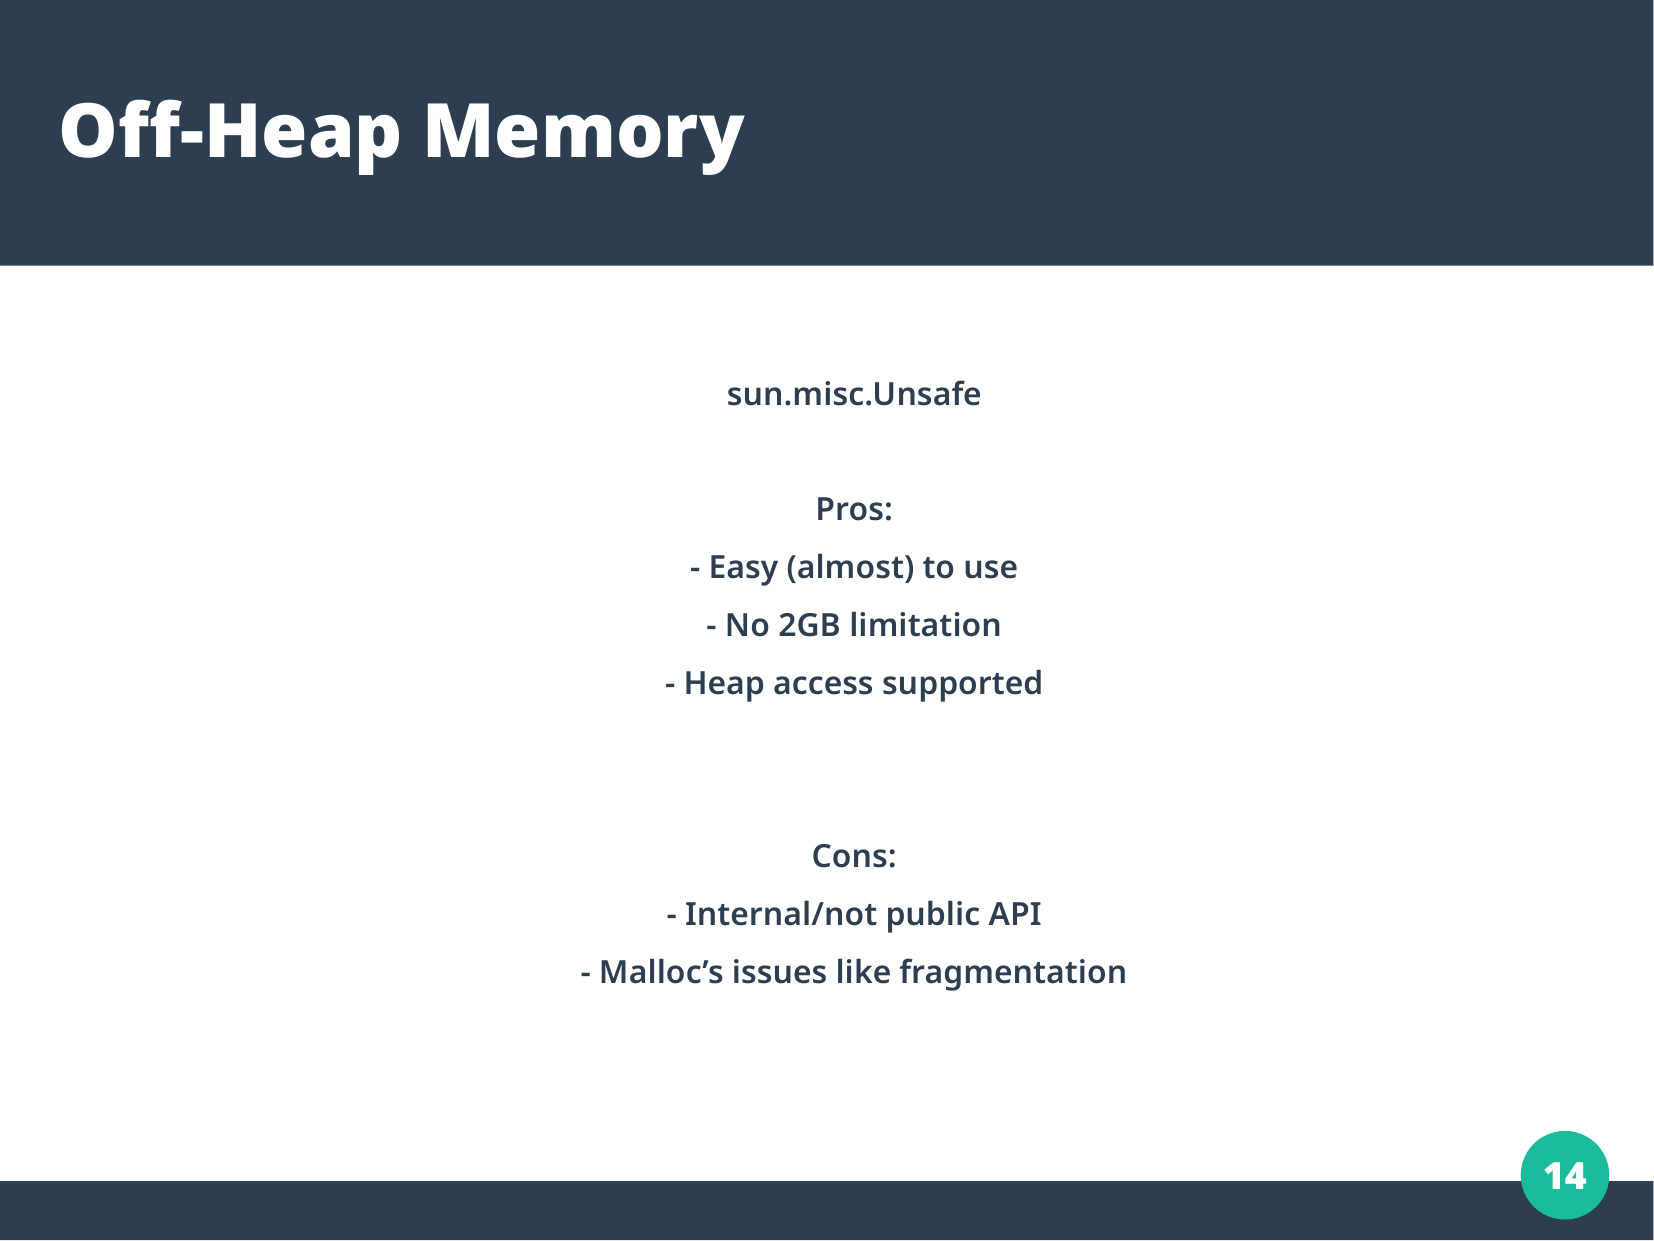

# Off-Heap Memory
sun.misc.Unsafe
Pros:
- Easy (almost) to use
- No 2GB limitation
- Heap access supported
Cons:
- Internal/not public API
- Malloc’s issues like fragmentation
14